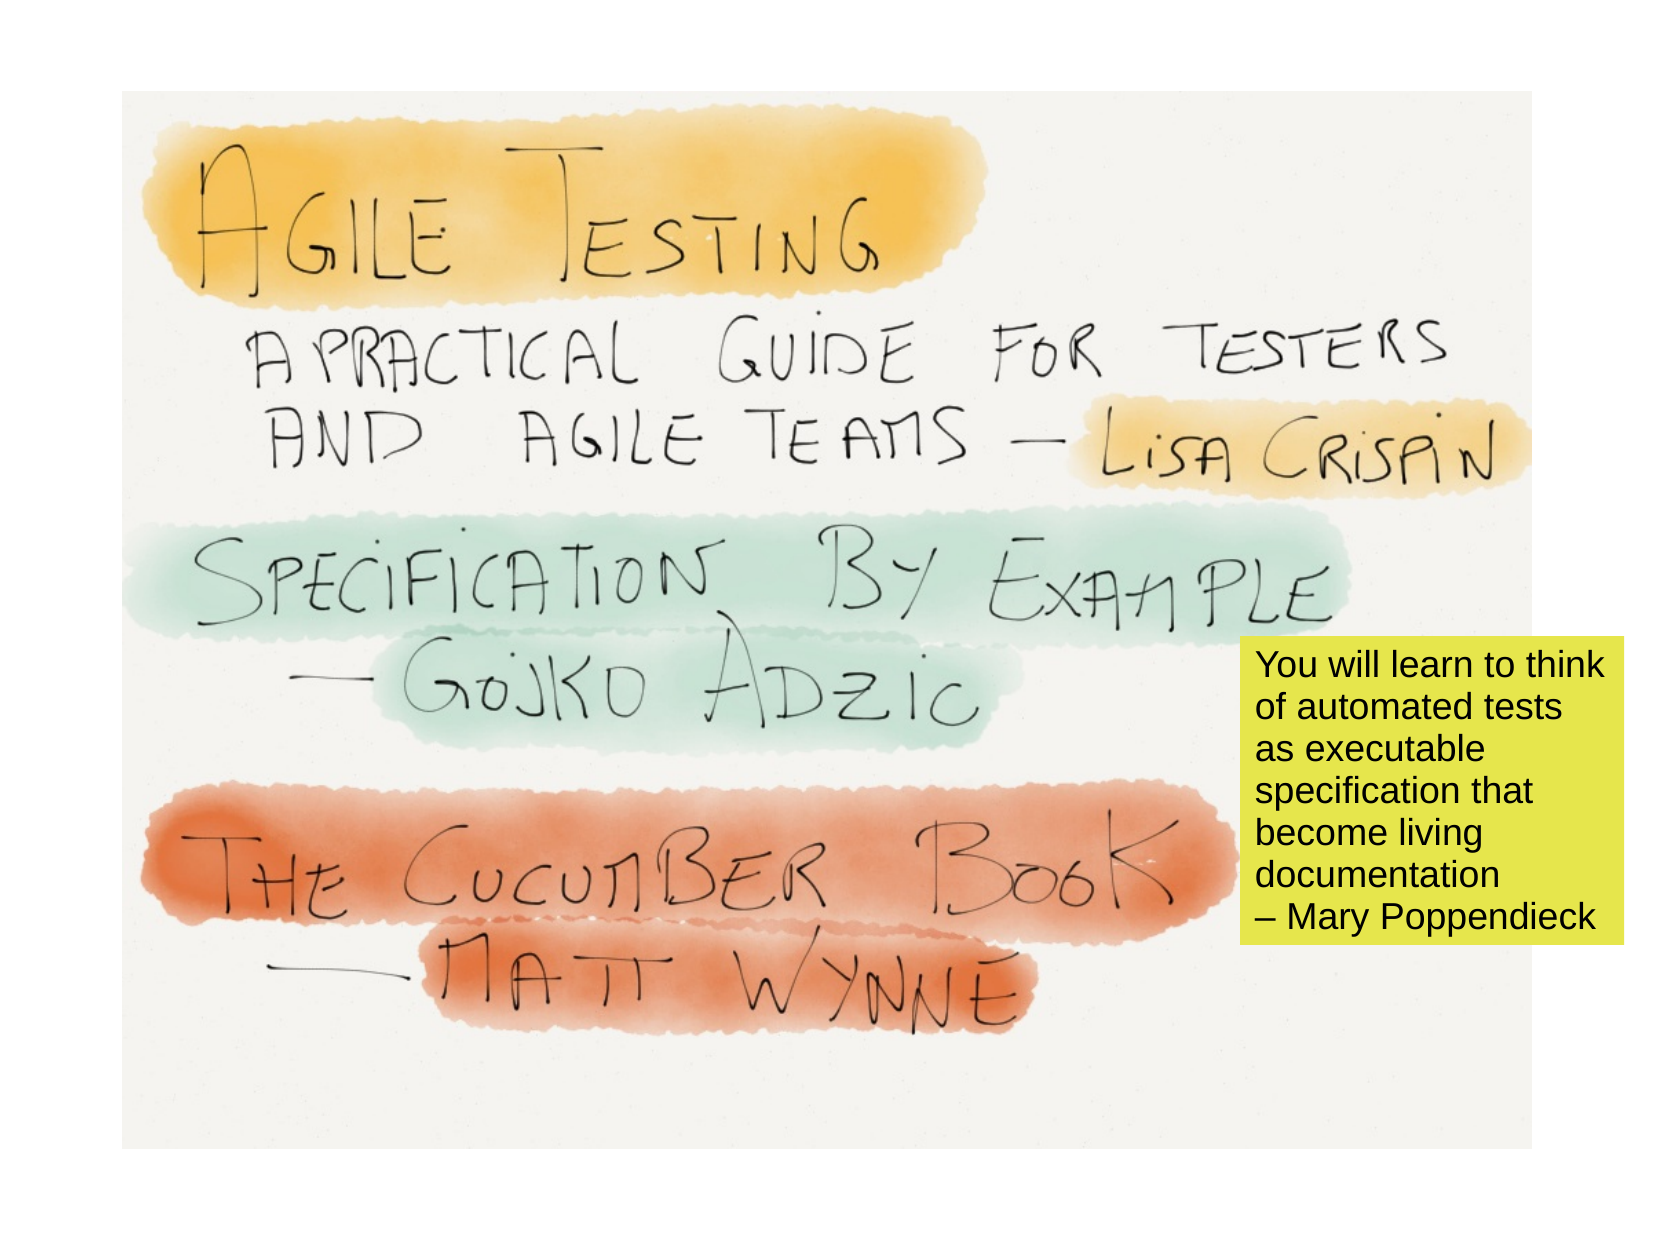

You will learn to think of automated tests as executable specification that become living documentation
– Mary Poppendieck